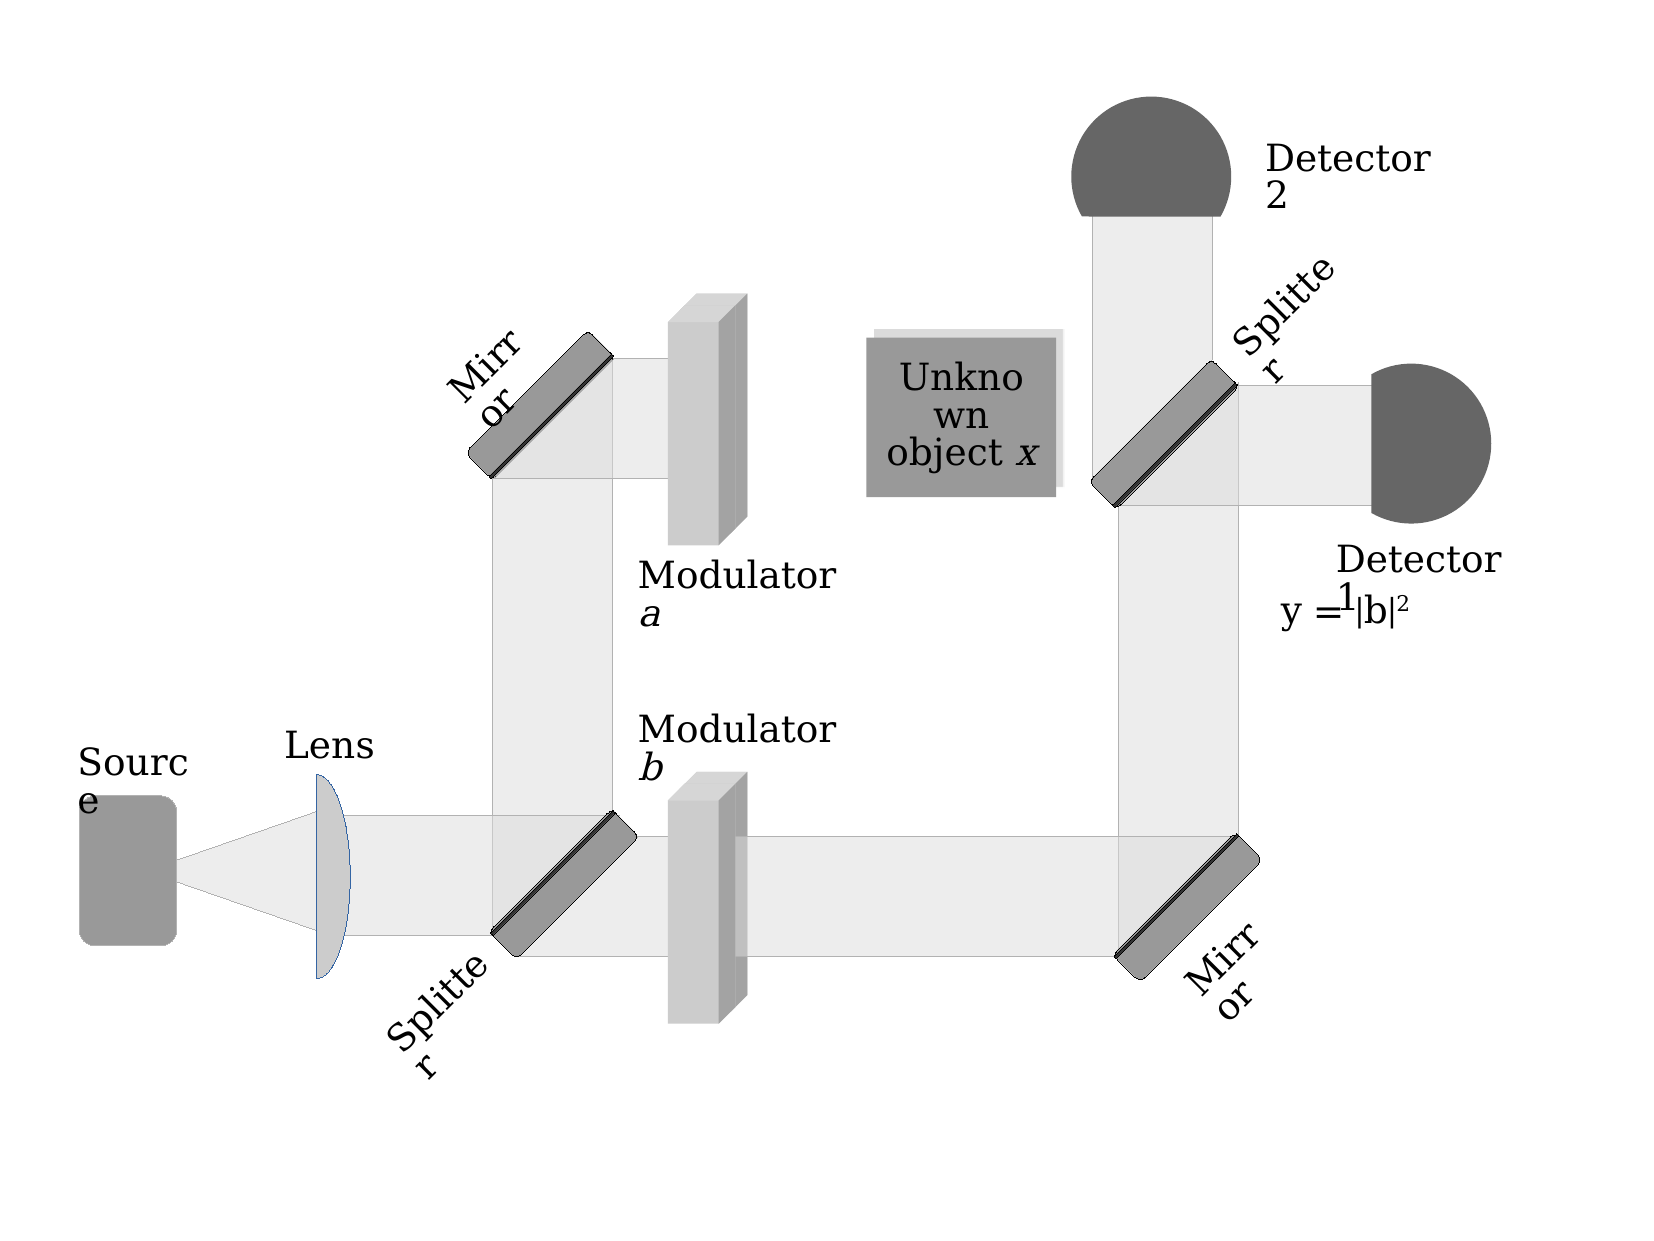

Detector 2
Splitter
Mirror
Unknown object x
Detector 1
Modulator a
y = |b|2
Modulator b
Lens
Source
Mirror
Splitter